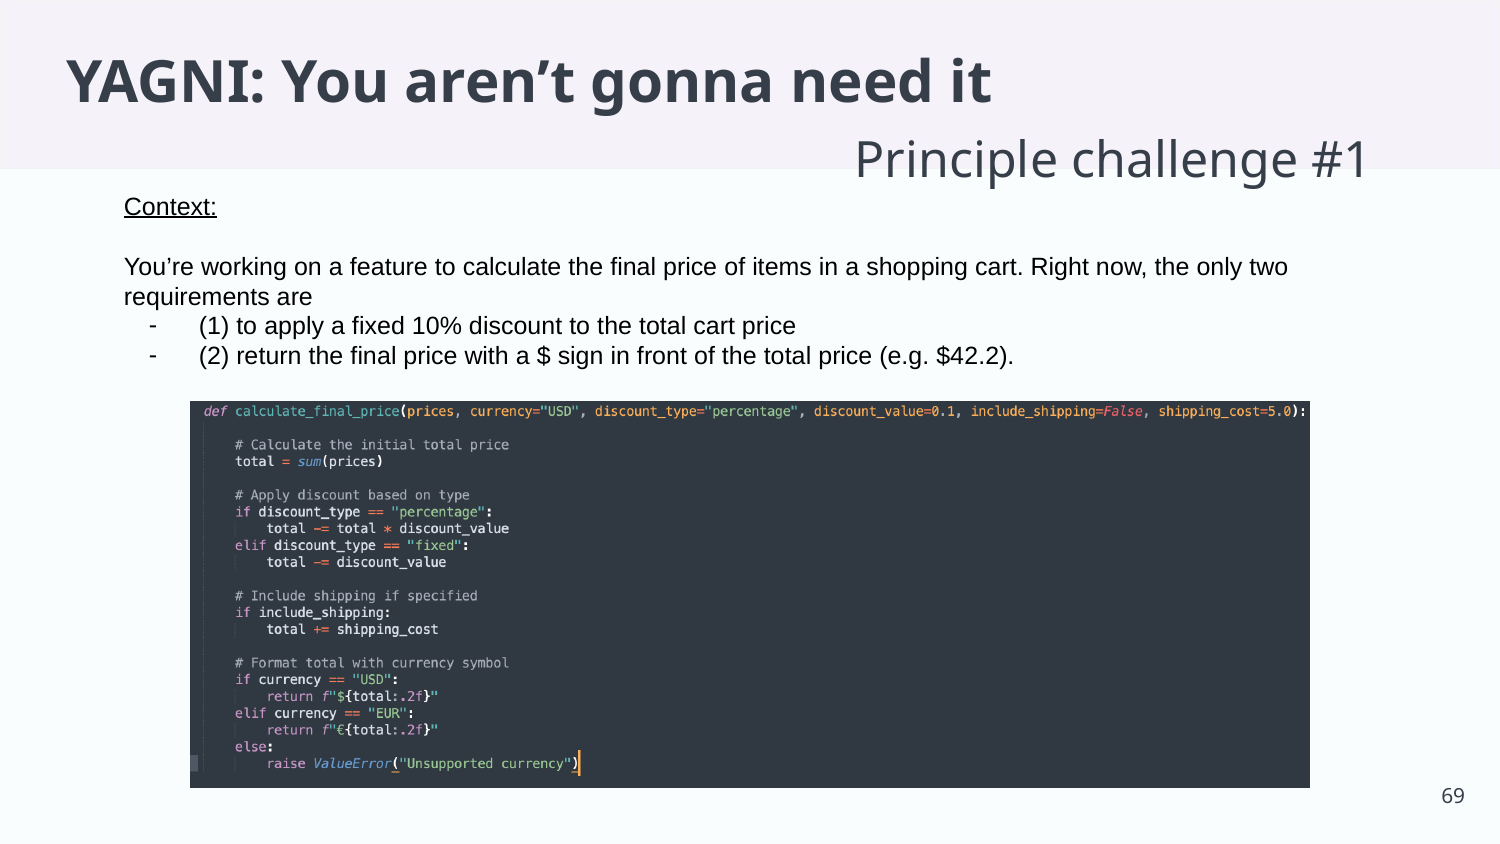

# YAGNI: You aren’t gonna need it
Principle challenge #1
Context:
You’re working on a feature to calculate the final price of items in a shopping cart. Right now, the only two requirements are
(1) to apply a fixed 10% discount to the total cart price
(2) return the final price with a $ sign in front of the total price (e.g. $42.2).